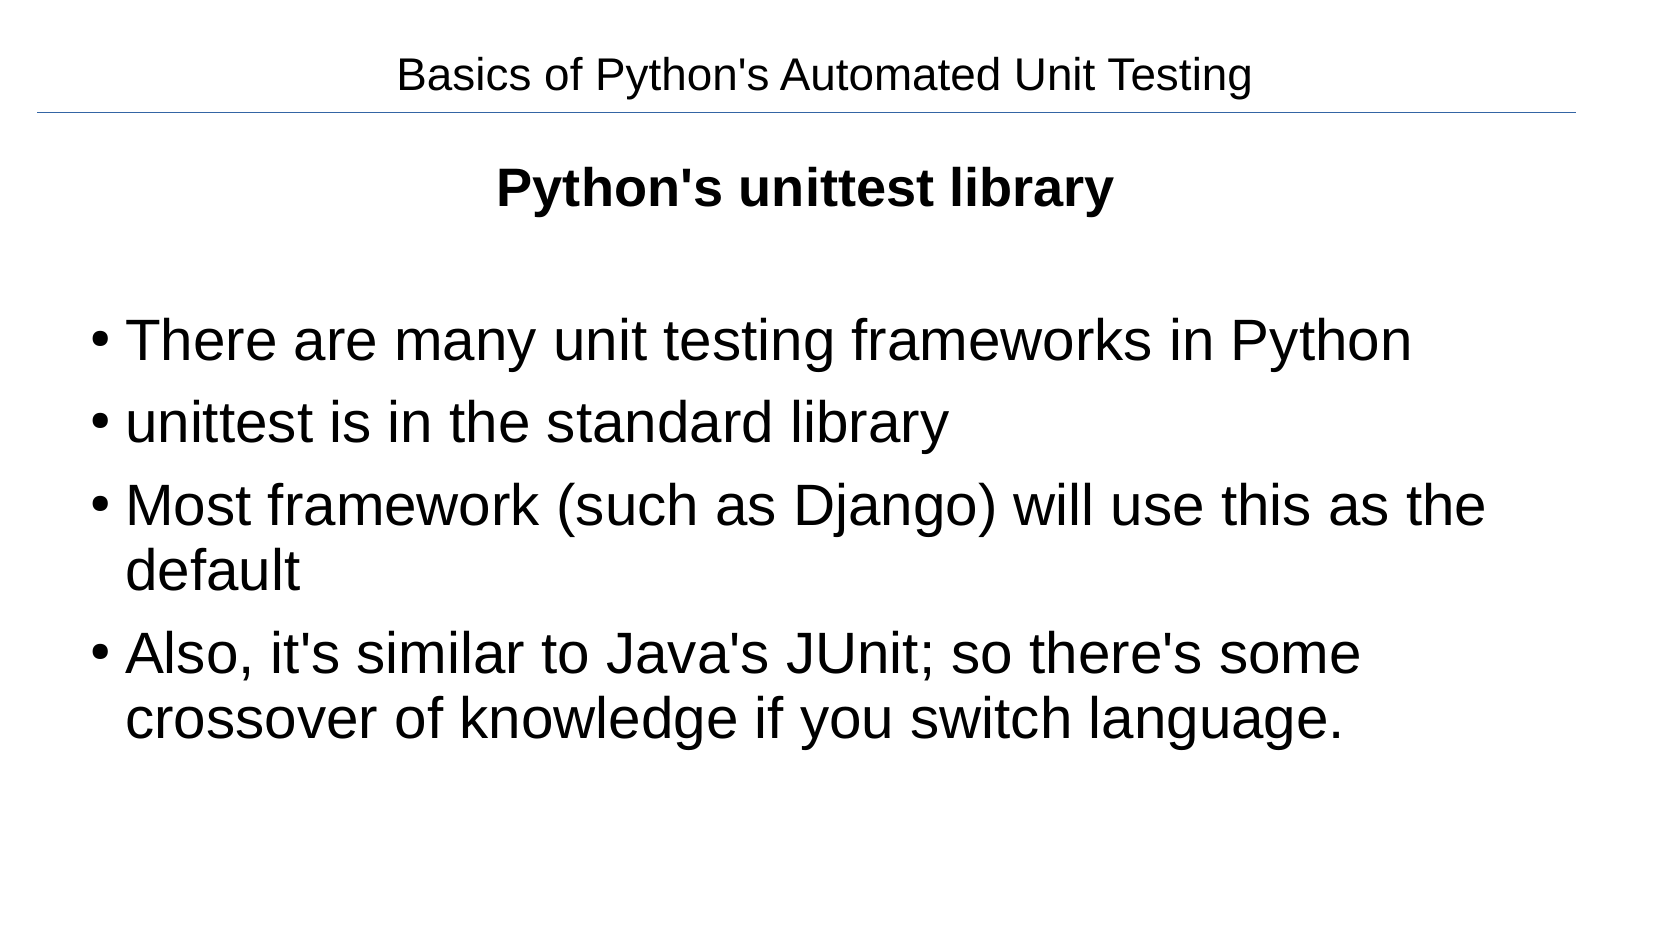

# Basics of Python's Automated Unit Testing
Python's unittest library
There are many unit testing frameworks in Python
unittest is in the standard library
Most framework (such as Django) will use this as the default
Also, it's similar to Java's JUnit; so there's some crossover of knowledge if you switch language.